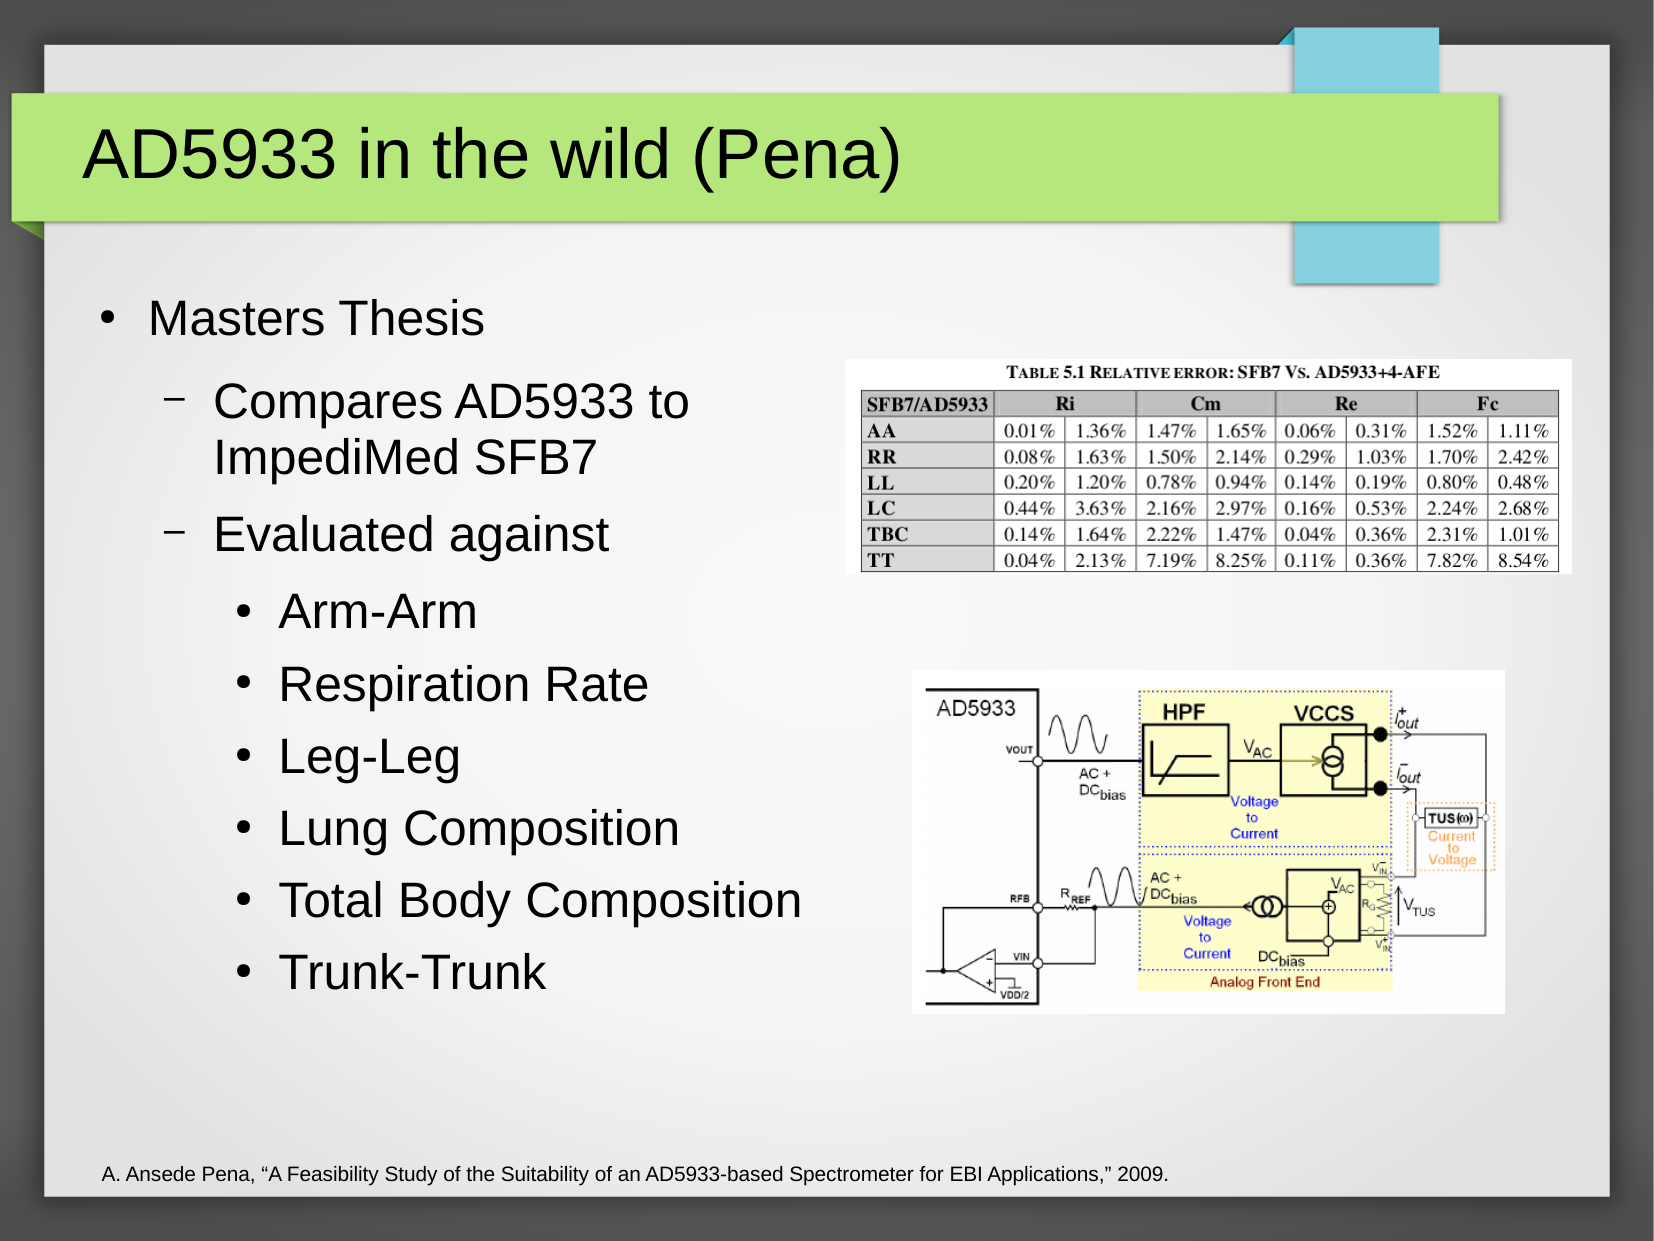

# AD5933 in the wild (Pena)
Masters Thesis
Compares AD5933 to ImpediMed SFB7
Evaluated against
Arm-Arm
Respiration Rate
Leg-Leg
Lung Composition
Total Body Composition
Trunk-Trunk
A. Ansede Pena, “A Feasibility Study of the Suitability of an AD5933-based Spectrometer for EBI Applications,” 2009.